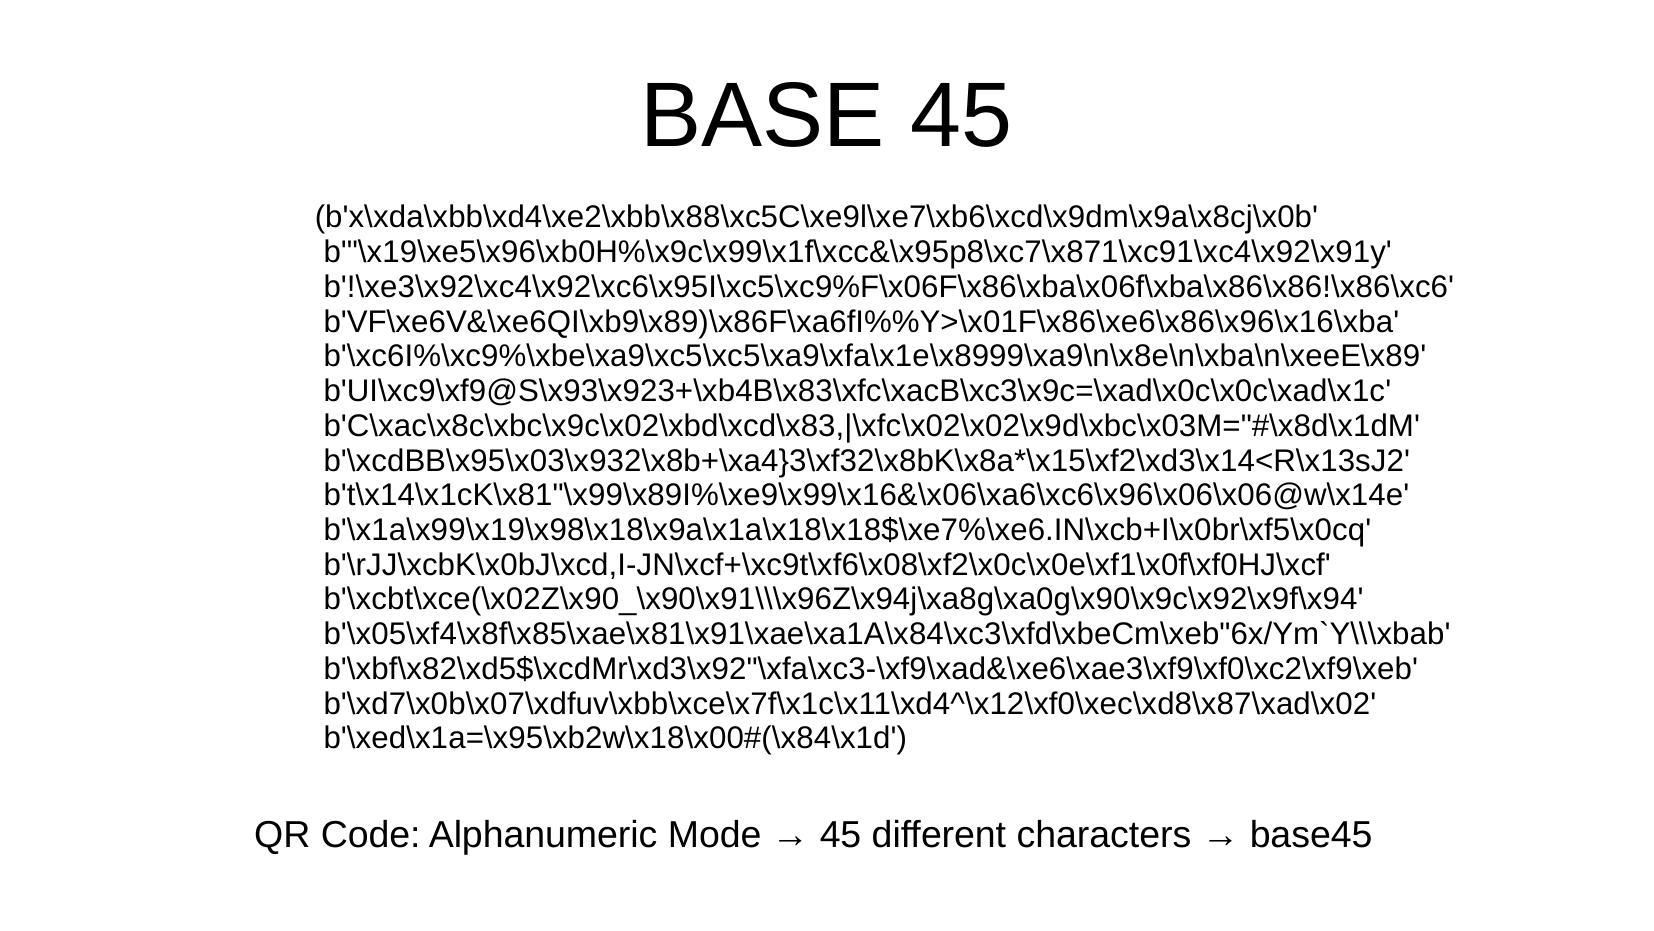

# BASE 45
(b'x\xda\xbb\xd4\xe2\xbb\x88\xc5C\xe9l\xe7\xb6\xcd\x9dm\x9a\x8cj\x0b'
 b'"\x19\xe5\x96\xb0H%\x9c\x99\x1f\xcc&\x95p8\xc7\x871\xc91\xc4\x92\x91y'
 b'!\xe3\x92\xc4\x92\xc6\x95I\xc5\xc9%F\x06F\x86\xba\x06f\xba\x86\x86!\x86\xc6'
 b'VF\xe6V&\xe6QI\xb9\x89)\x86F\xa6fI%%Y>\x01F\x86\xe6\x86\x96\x16\xba'
 b'\xc6I%\xc9%\xbe\xa9\xc5\xc5\xa9\xfa\x1e\x8999\xa9\n\x8e\n\xba\n\xeeE\x89'
 b'UI\xc9\xf9@S\x93\x923+\xb4B\x83\xfc\xacB\xc3\x9c=\xad\x0c\x0c\xad\x1c'
 b'C\xac\x8c\xbc\x9c\x02\xbd\xcd\x83,|\xfc\x02\x02\x9d\xbc\x03M="#\x8d\x1dM'
 b'\xcdBB\x95\x03\x932\x8b+\xa4}3\xf32\x8bK\x8a*\x15\xf2\xd3\x14<R\x13sJ2'
 b't\x14\x1cK\x81"\x99\x89I%\xe9\x99\x16&\x06\xa6\xc6\x96\x06\x06@w\x14e'
 b'\x1a\x99\x19\x98\x18\x9a\x1a\x18\x18$\xe7%\xe6.IN\xcb+I\x0br\xf5\x0cq'
 b'\rJJ\xcbK\x0bJ\xcd,I-JN\xcf+\xc9t\xf6\x08\xf2\x0c\x0e\xf1\x0f\xf0HJ\xcf'
 b'\xcbt\xce(\x02Z\x90_\x90\x91\\\x96Z\x94j\xa8g\xa0g\x90\x9c\x92\x9f\x94'
 b'\x05\xf4\x8f\x85\xae\x81\x91\xae\xa1A\x84\xc3\xfd\xbeCm\xeb"6x/Ym`Y\\\xbab'
 b'\xbf\x82\xd5$\xcdMr\xd3\x92"\xfa\xc3-\xf9\xad&\xe6\xae3\xf9\xf0\xc2\xf9\xeb'
 b'\xd7\x0b\x07\xdfuv\xbb\xce\x7f\x1c\x11\xd4^\x12\xf0\xec\xd8\x87\xad\x02'
 b'\xed\x1a=\x95\xb2w\x18\x00#(\x84\x1d')
QR Code: Alphanumeric Mode → 45 different characters → base45